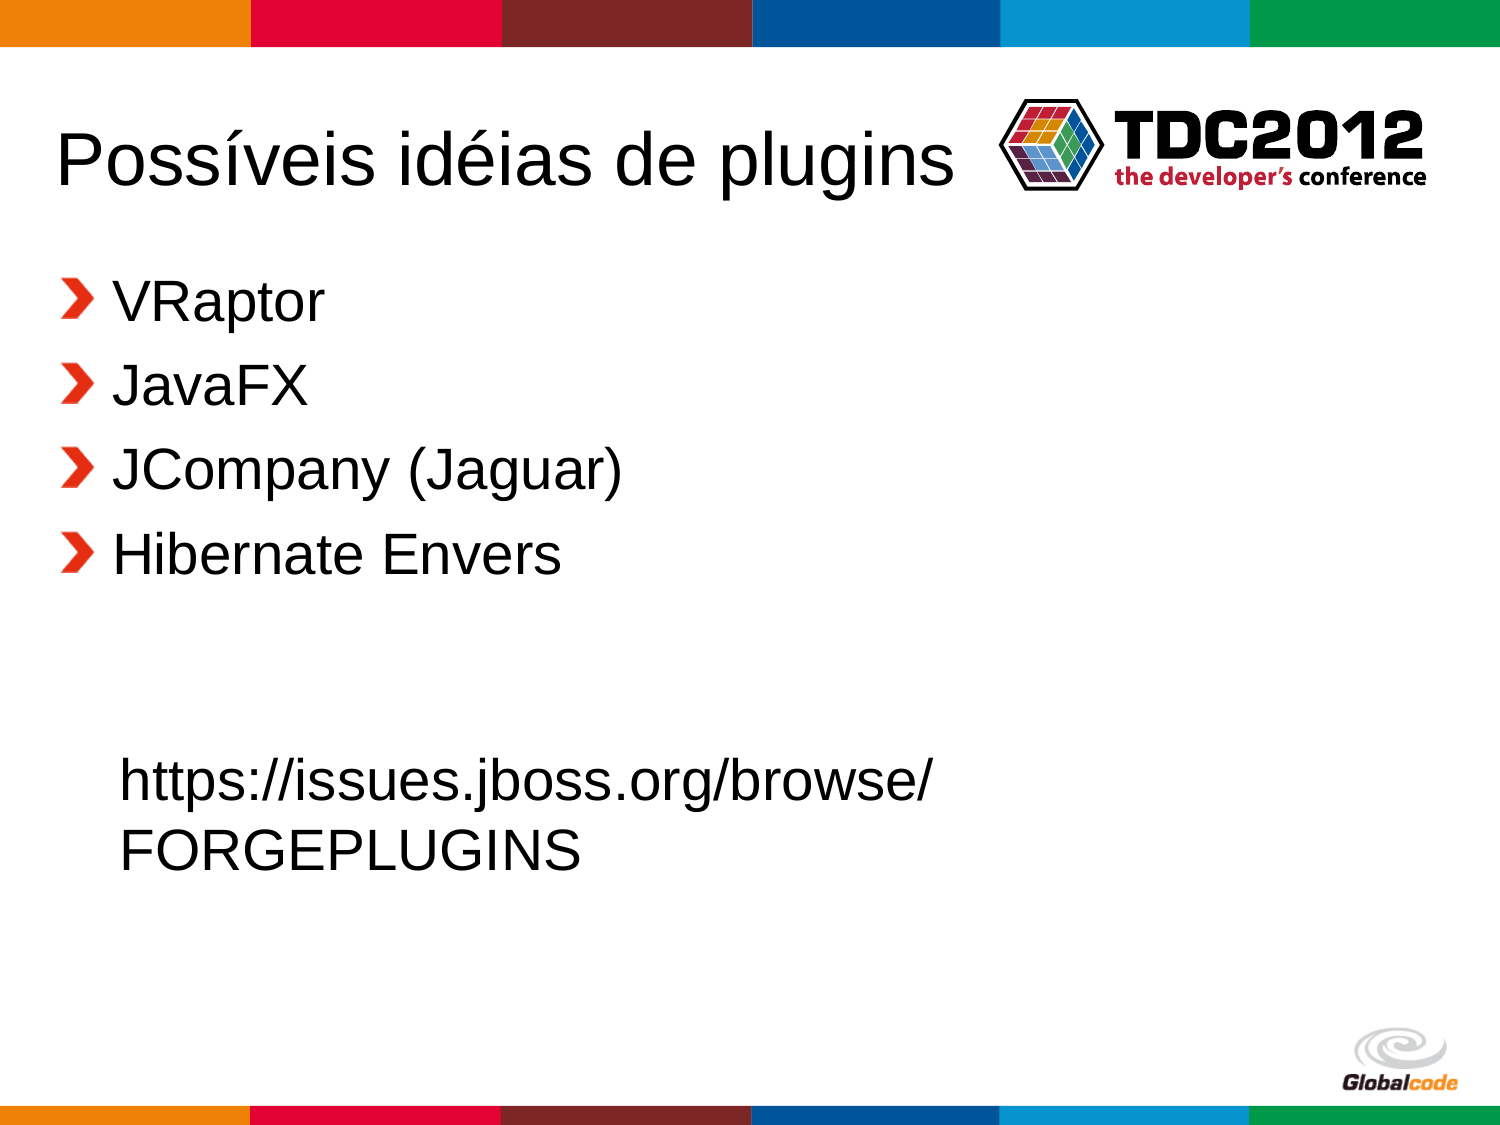

# Possíveis idéias de plugins
VRaptor
JavaFX
JCompany (Jaguar)
Hibernate Envers
https://issues.jboss.org/browse/FORGEPLUGINS